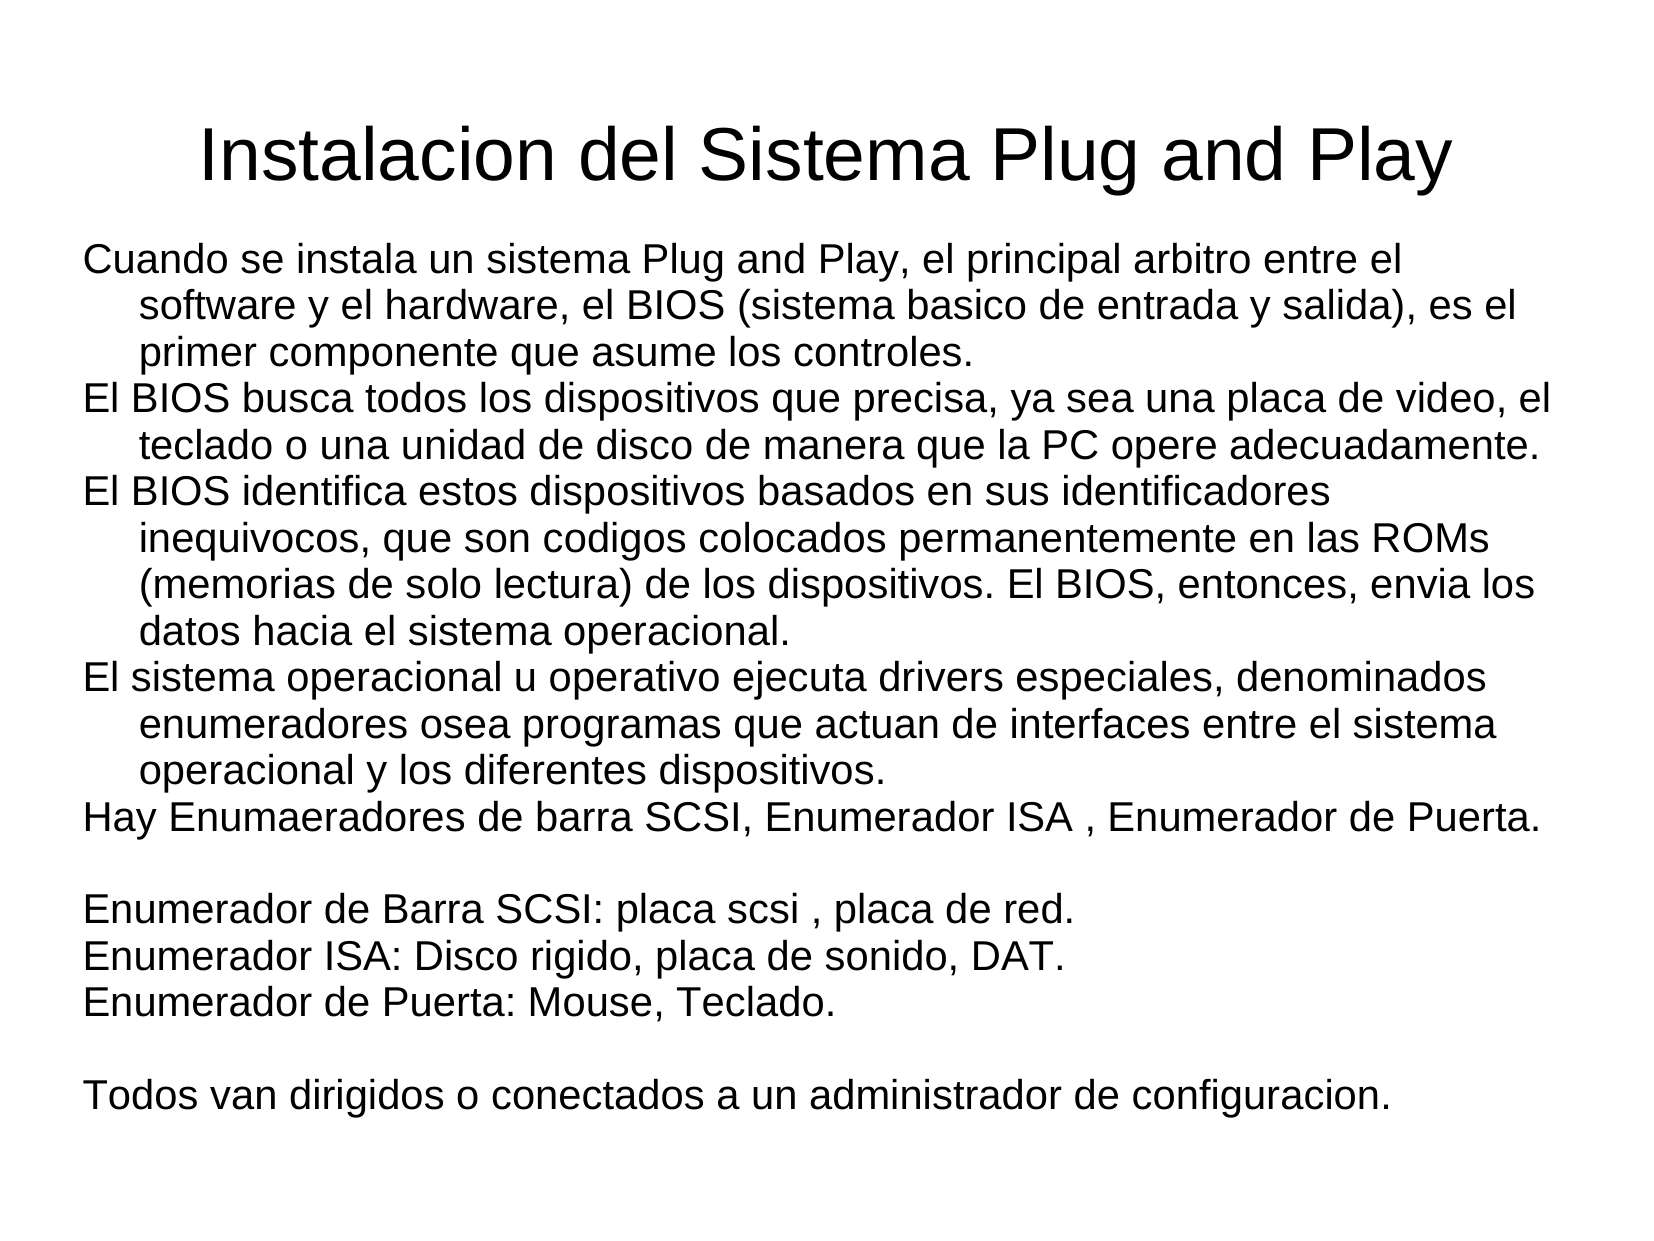

# Instalacion del Sistema Plug and Play
Cuando se instala un sistema Plug and Play, el principal arbitro entre el software y el hardware, el BIOS (sistema basico de entrada y salida), es el primer componente que asume los controles.
El BIOS busca todos los dispositivos que precisa, ya sea una placa de video, el teclado o una unidad de disco de manera que la PC opere adecuadamente.
El BIOS identifica estos dispositivos basados en sus identificadores inequivocos, que son codigos colocados permanentemente en las ROMs (memorias de solo lectura) de los dispositivos. El BIOS, entonces, envia los datos hacia el sistema operacional.
El sistema operacional u operativo ejecuta drivers especiales, denominados enumeradores osea programas que actuan de interfaces entre el sistema operacional y los diferentes dispositivos.
Hay Enumaeradores de barra SCSI, Enumerador ISA , Enumerador de Puerta.
Enumerador de Barra SCSI: placa scsi , placa de red.
Enumerador ISA: Disco rigido, placa de sonido, DAT.
Enumerador de Puerta: Mouse, Teclado.
Todos van dirigidos o conectados a un administrador de configuracion.